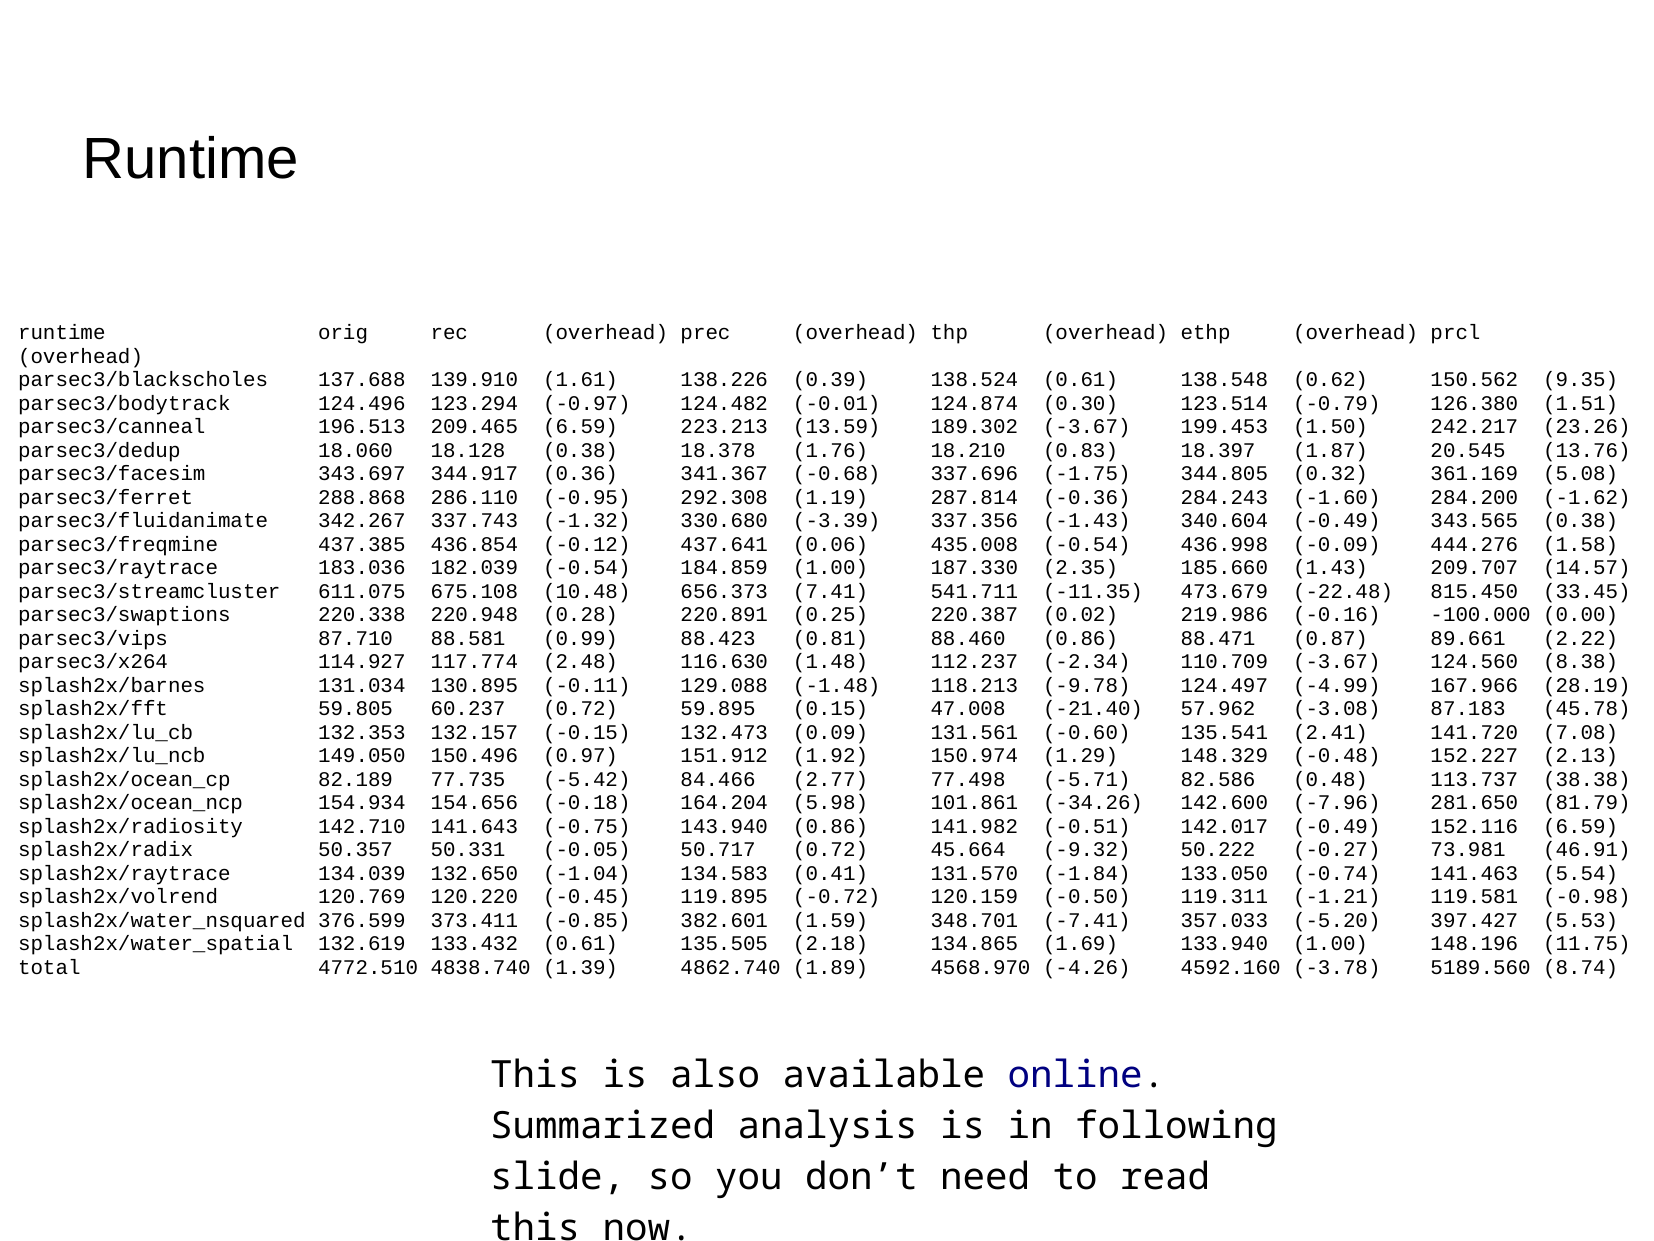

# Runtime
runtime orig rec (overhead) prec (overhead) thp (overhead) ethp (overhead) prcl (overhead)
parsec3/blackscholes 137.688 139.910 (1.61) 138.226 (0.39) 138.524 (0.61) 138.548 (0.62) 150.562 (9.35)
parsec3/bodytrack 124.496 123.294 (-0.97) 124.482 (-0.01) 124.874 (0.30) 123.514 (-0.79) 126.380 (1.51)
parsec3/canneal 196.513 209.465 (6.59) 223.213 (13.59) 189.302 (-3.67) 199.453 (1.50) 242.217 (23.26)
parsec3/dedup 18.060 18.128 (0.38) 18.378 (1.76) 18.210 (0.83) 18.397 (1.87) 20.545 (13.76)
parsec3/facesim 343.697 344.917 (0.36) 341.367 (-0.68) 337.696 (-1.75) 344.805 (0.32) 361.169 (5.08)
parsec3/ferret 288.868 286.110 (-0.95) 292.308 (1.19) 287.814 (-0.36) 284.243 (-1.60) 284.200 (-1.62)
parsec3/fluidanimate 342.267 337.743 (-1.32) 330.680 (-3.39) 337.356 (-1.43) 340.604 (-0.49) 343.565 (0.38)
parsec3/freqmine 437.385 436.854 (-0.12) 437.641 (0.06) 435.008 (-0.54) 436.998 (-0.09) 444.276 (1.58)
parsec3/raytrace 183.036 182.039 (-0.54) 184.859 (1.00) 187.330 (2.35) 185.660 (1.43) 209.707 (14.57)
parsec3/streamcluster 611.075 675.108 (10.48) 656.373 (7.41) 541.711 (-11.35) 473.679 (-22.48) 815.450 (33.45)
parsec3/swaptions 220.338 220.948 (0.28) 220.891 (0.25) 220.387 (0.02) 219.986 (-0.16) -100.000 (0.00)
parsec3/vips 87.710 88.581 (0.99) 88.423 (0.81) 88.460 (0.86) 88.471 (0.87) 89.661 (2.22)
parsec3/x264 114.927 117.774 (2.48) 116.630 (1.48) 112.237 (-2.34) 110.709 (-3.67) 124.560 (8.38)
splash2x/barnes 131.034 130.895 (-0.11) 129.088 (-1.48) 118.213 (-9.78) 124.497 (-4.99) 167.966 (28.19)
splash2x/fft 59.805 60.237 (0.72) 59.895 (0.15) 47.008 (-21.40) 57.962 (-3.08) 87.183 (45.78)
splash2x/lu_cb 132.353 132.157 (-0.15) 132.473 (0.09) 131.561 (-0.60) 135.541 (2.41) 141.720 (7.08)
splash2x/lu_ncb 149.050 150.496 (0.97) 151.912 (1.92) 150.974 (1.29) 148.329 (-0.48) 152.227 (2.13)
splash2x/ocean_cp 82.189 77.735 (-5.42) 84.466 (2.77) 77.498 (-5.71) 82.586 (0.48) 113.737 (38.38)
splash2x/ocean_ncp 154.934 154.656 (-0.18) 164.204 (5.98) 101.861 (-34.26) 142.600 (-7.96) 281.650 (81.79)
splash2x/radiosity 142.710 141.643 (-0.75) 143.940 (0.86) 141.982 (-0.51) 142.017 (-0.49) 152.116 (6.59)
splash2x/radix 50.357 50.331 (-0.05) 50.717 (0.72) 45.664 (-9.32) 50.222 (-0.27) 73.981 (46.91)
splash2x/raytrace 134.039 132.650 (-1.04) 134.583 (0.41) 131.570 (-1.84) 133.050 (-0.74) 141.463 (5.54)
splash2x/volrend 120.769 120.220 (-0.45) 119.895 (-0.72) 120.159 (-0.50) 119.311 (-1.21) 119.581 (-0.98)
splash2x/water_nsquared 376.599 373.411 (-0.85) 382.601 (1.59) 348.701 (-7.41) 357.033 (-5.20) 397.427 (5.53)
splash2x/water_spatial 132.619 133.432 (0.61) 135.505 (2.18) 134.865 (1.69) 133.940 (1.00) 148.196 (11.75)
total 4772.510 4838.740 (1.39) 4862.740 (1.89) 4568.970 (-4.26) 4592.160 (-3.78) 5189.560 (8.74)
This is also available online.
Summarized analysis is in following slide, so you don’t need to read this now.